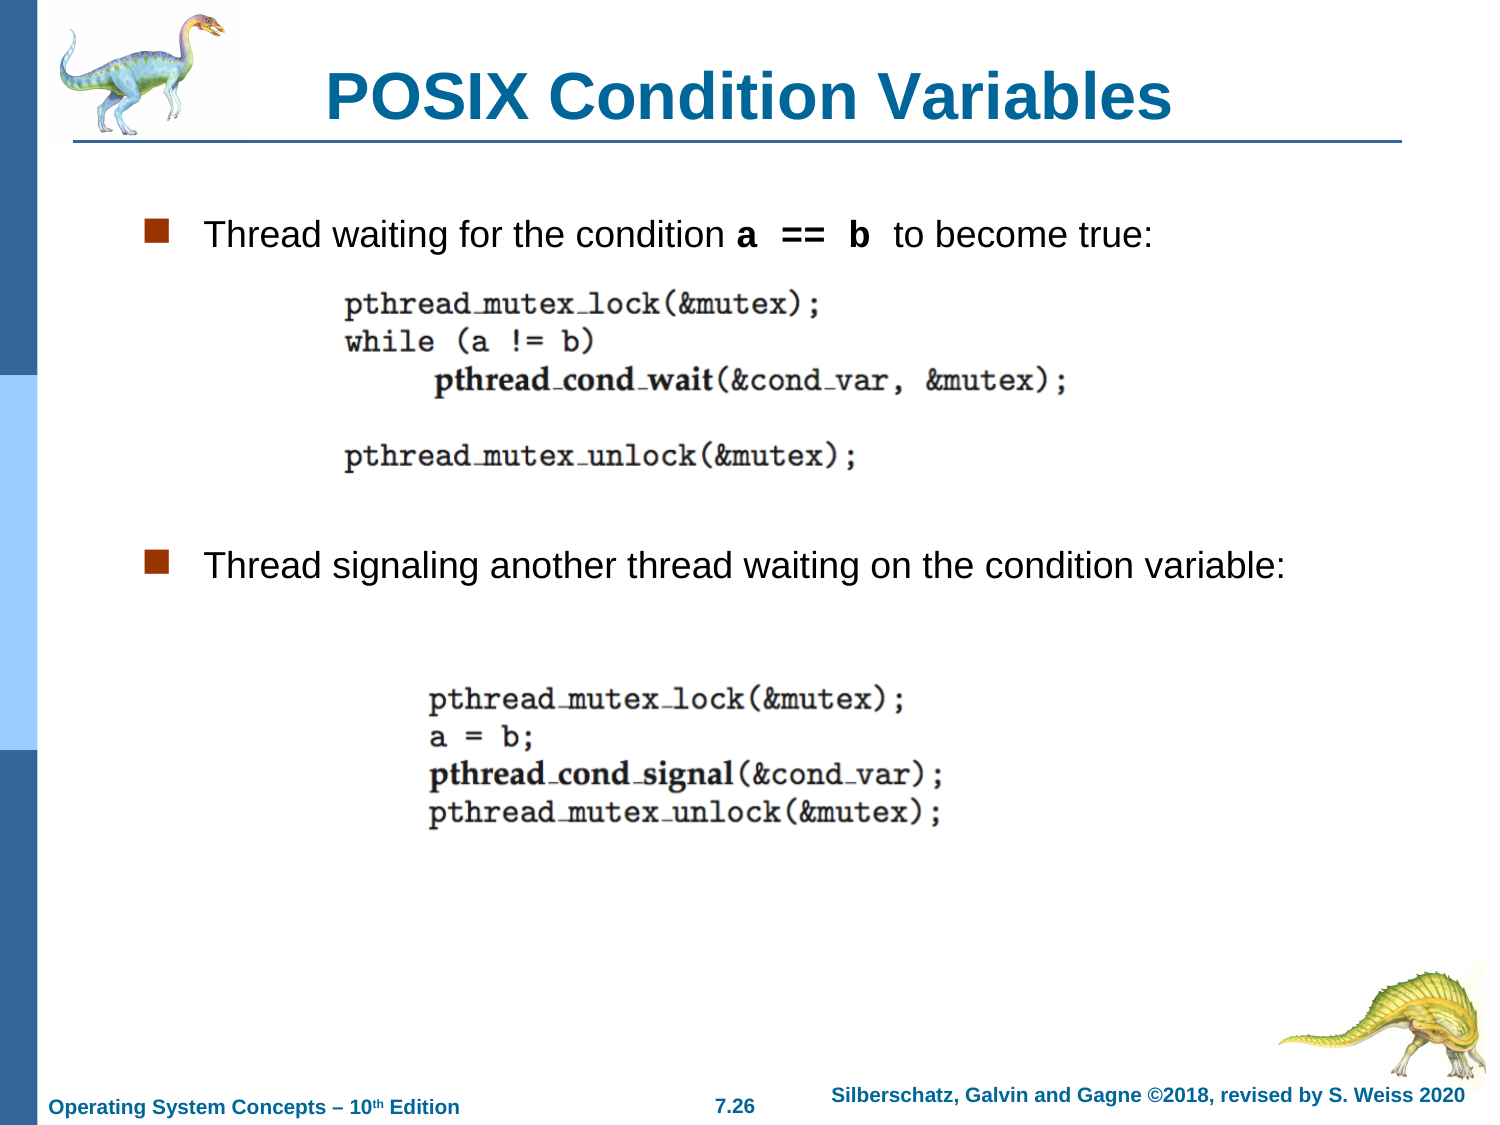

# POSIX Condition Variables
Thread waiting for the condition a == b to become true:
Thread signaling another thread waiting on the condition variable: